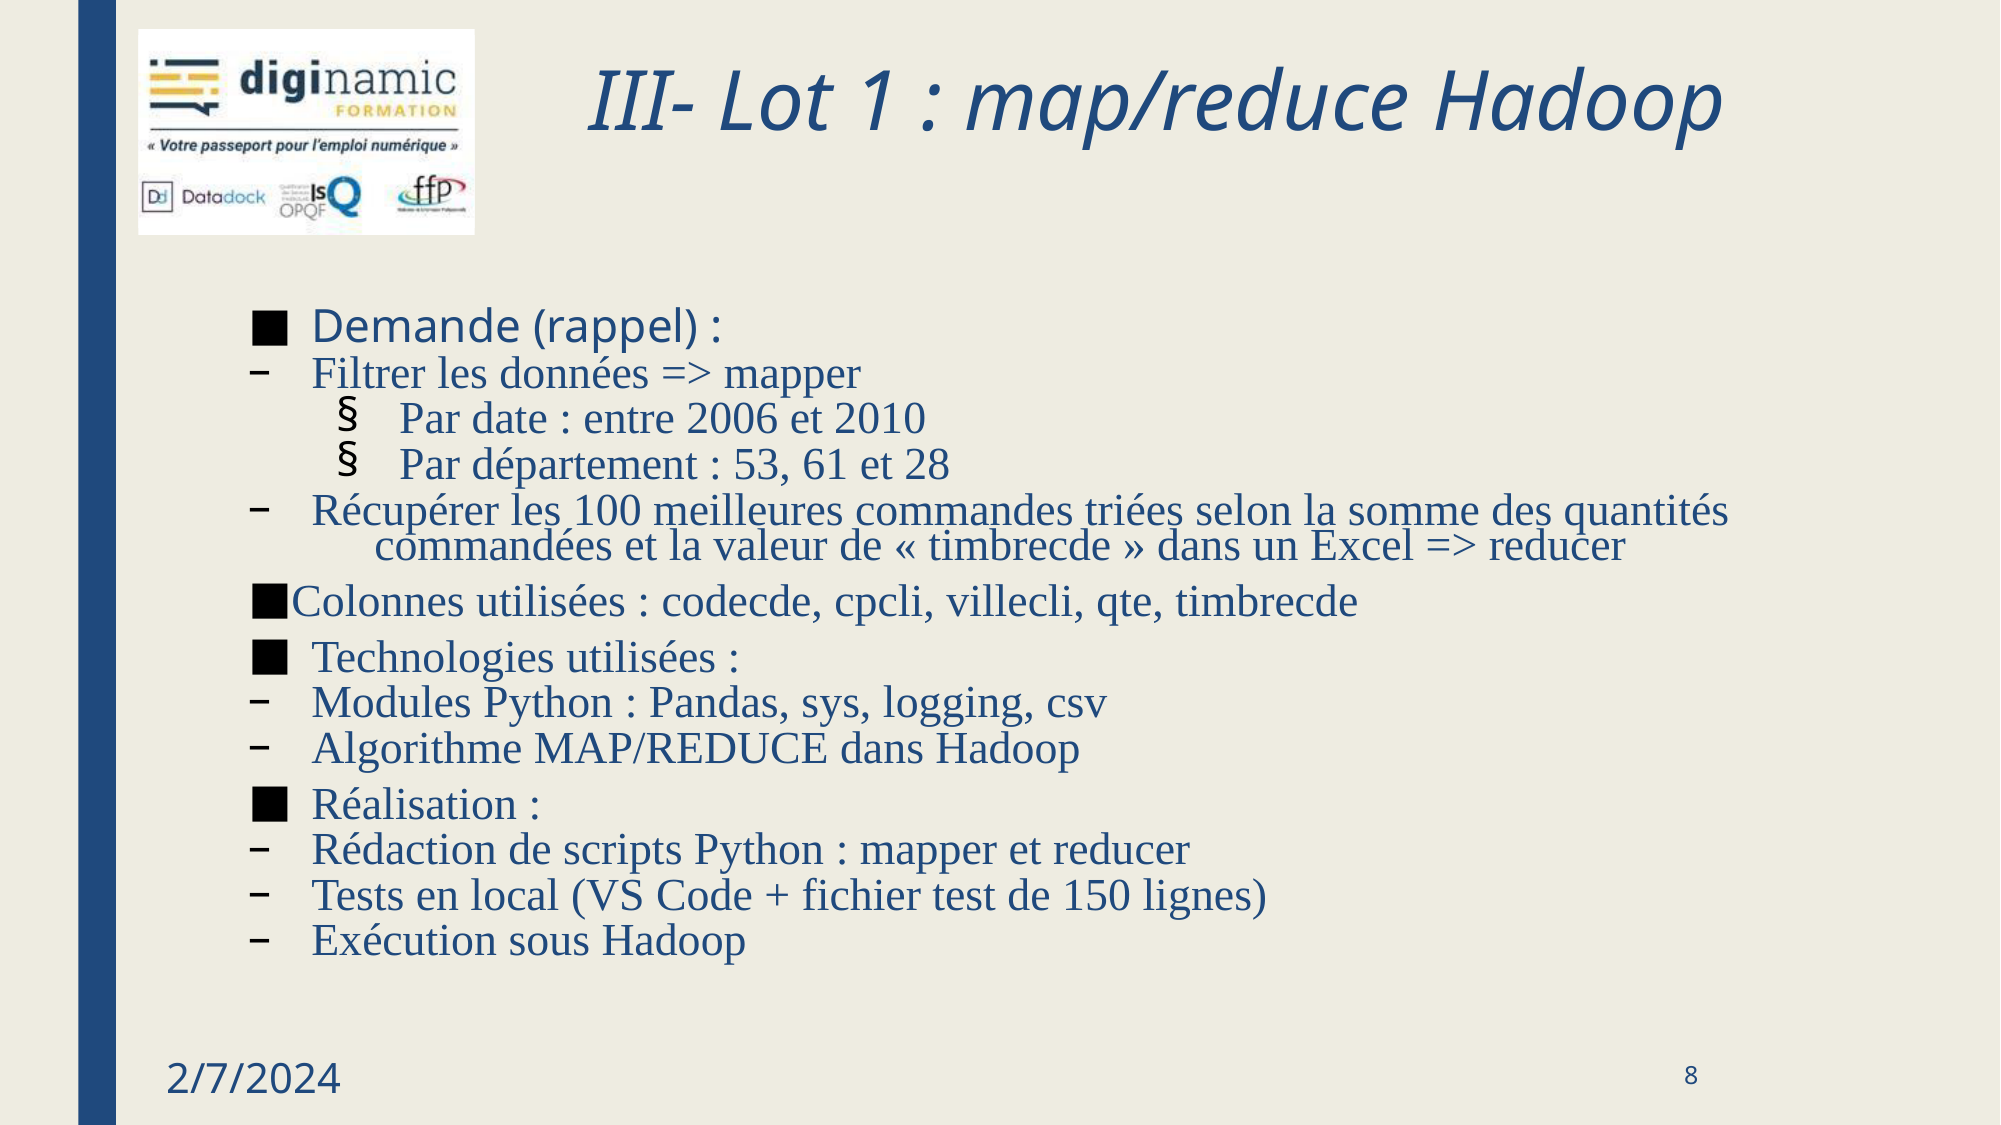

# III- Lot 1 : map/reduce Hadoop
Demande (rappel) :
Filtrer les données => mapper
Par date : entre 2006 et 2010
Par département : 53, 61 et 28
Récupérer les 100 meilleures commandes triées selon la somme des quantités commandées et la valeur de « timbrecde » dans un Excel => reducer
Colonnes utilisées : codecde, cpcli, villecli, qte, timbrecde
Technologies utilisées :
Modules Python : Pandas, sys, logging, csv
Algorithme MAP/REDUCE dans Hadoop
Réalisation :
Rédaction de scripts Python : mapper et reducer
Tests en local (VS Code + fichier test de 150 lignes)
Exécution sous Hadoop
2/7/2024
8